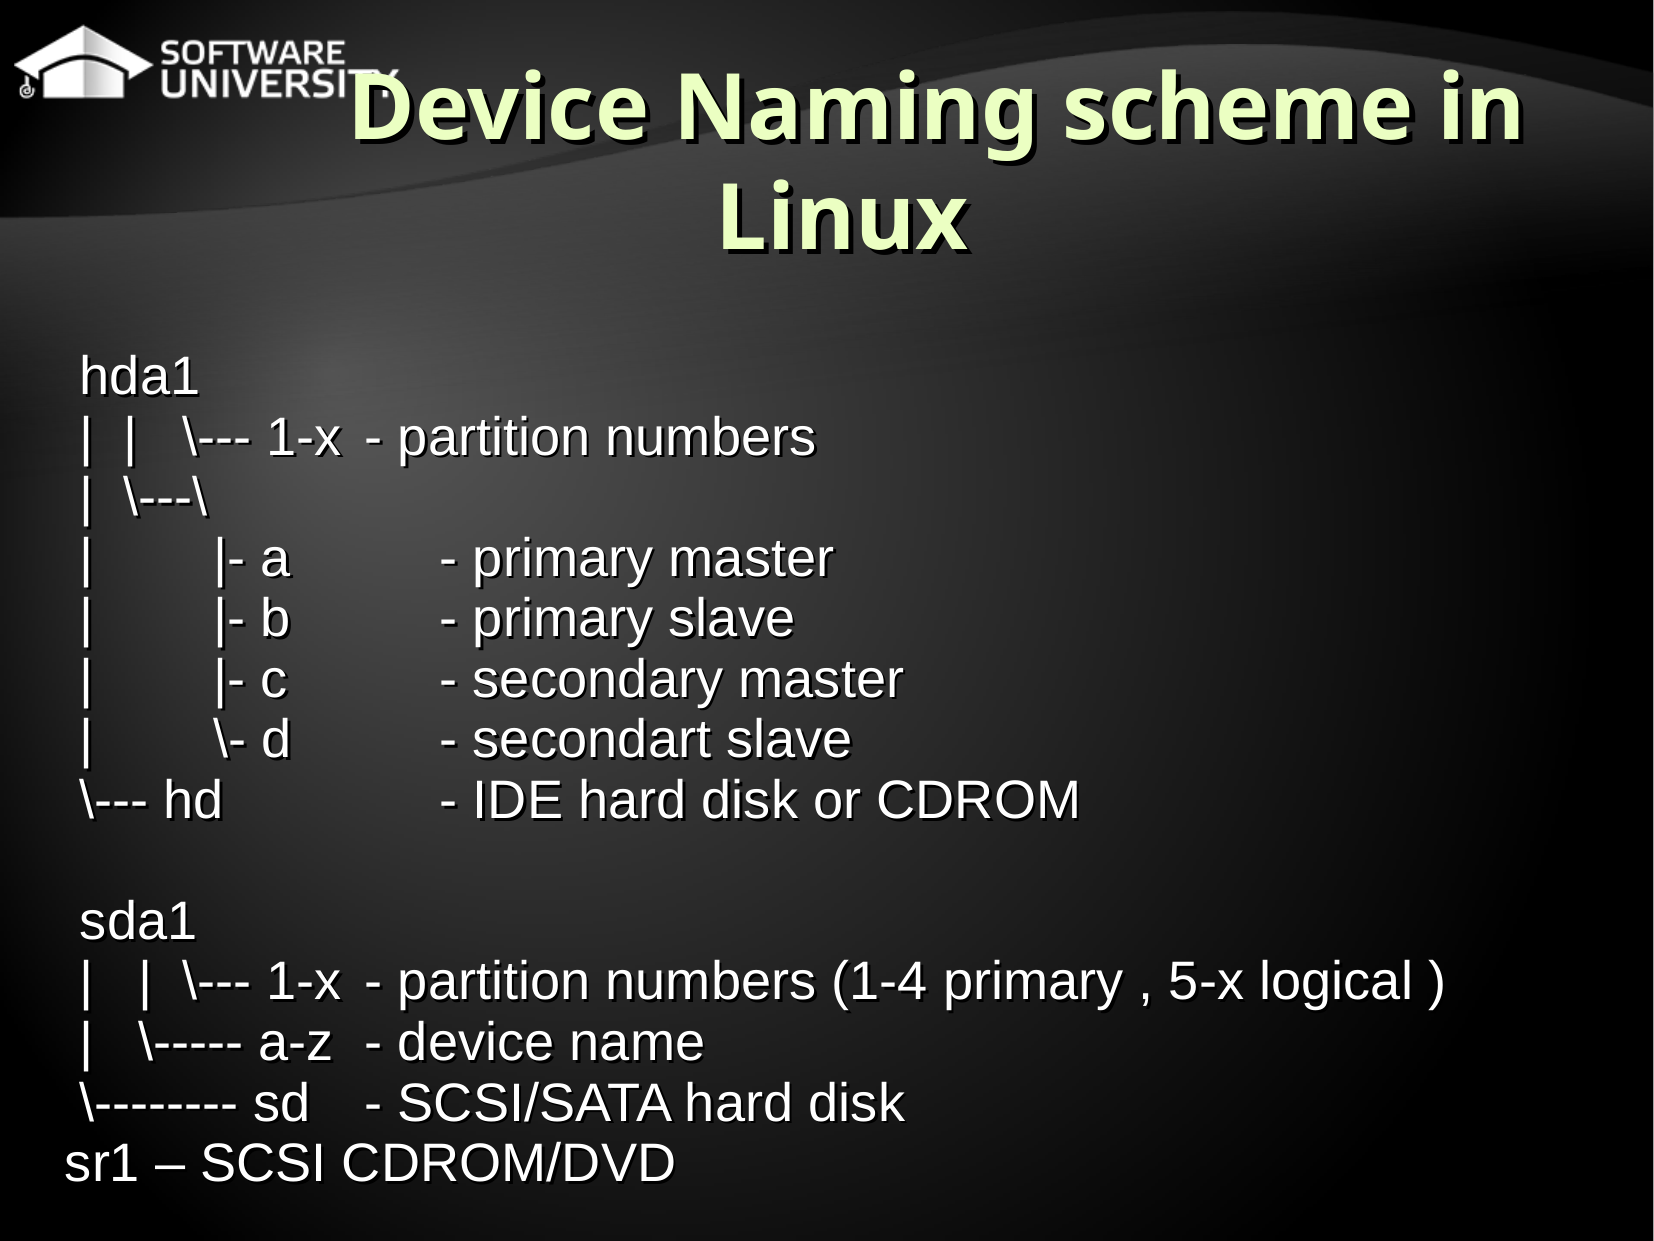

# Device Naming scheme in Linux
 hda1
 | | \--- 1-x	- partition numbers
 | \---\
 | |- a		- primary master
 | |- b 		- primary slave
 | |- c 		- secondary master
 | \- d 		- secondart slave
 \--- hd 			- IDE hard disk or CDROM
 sda1
 | | \--- 1-x 	- partition numbers (1-4 primary , 5-x logical )
 | \----- a-z 	- device name
 \-------- sd 	- SCSI/SATA hard disk
sr1 – SCSI CDROM/DVD